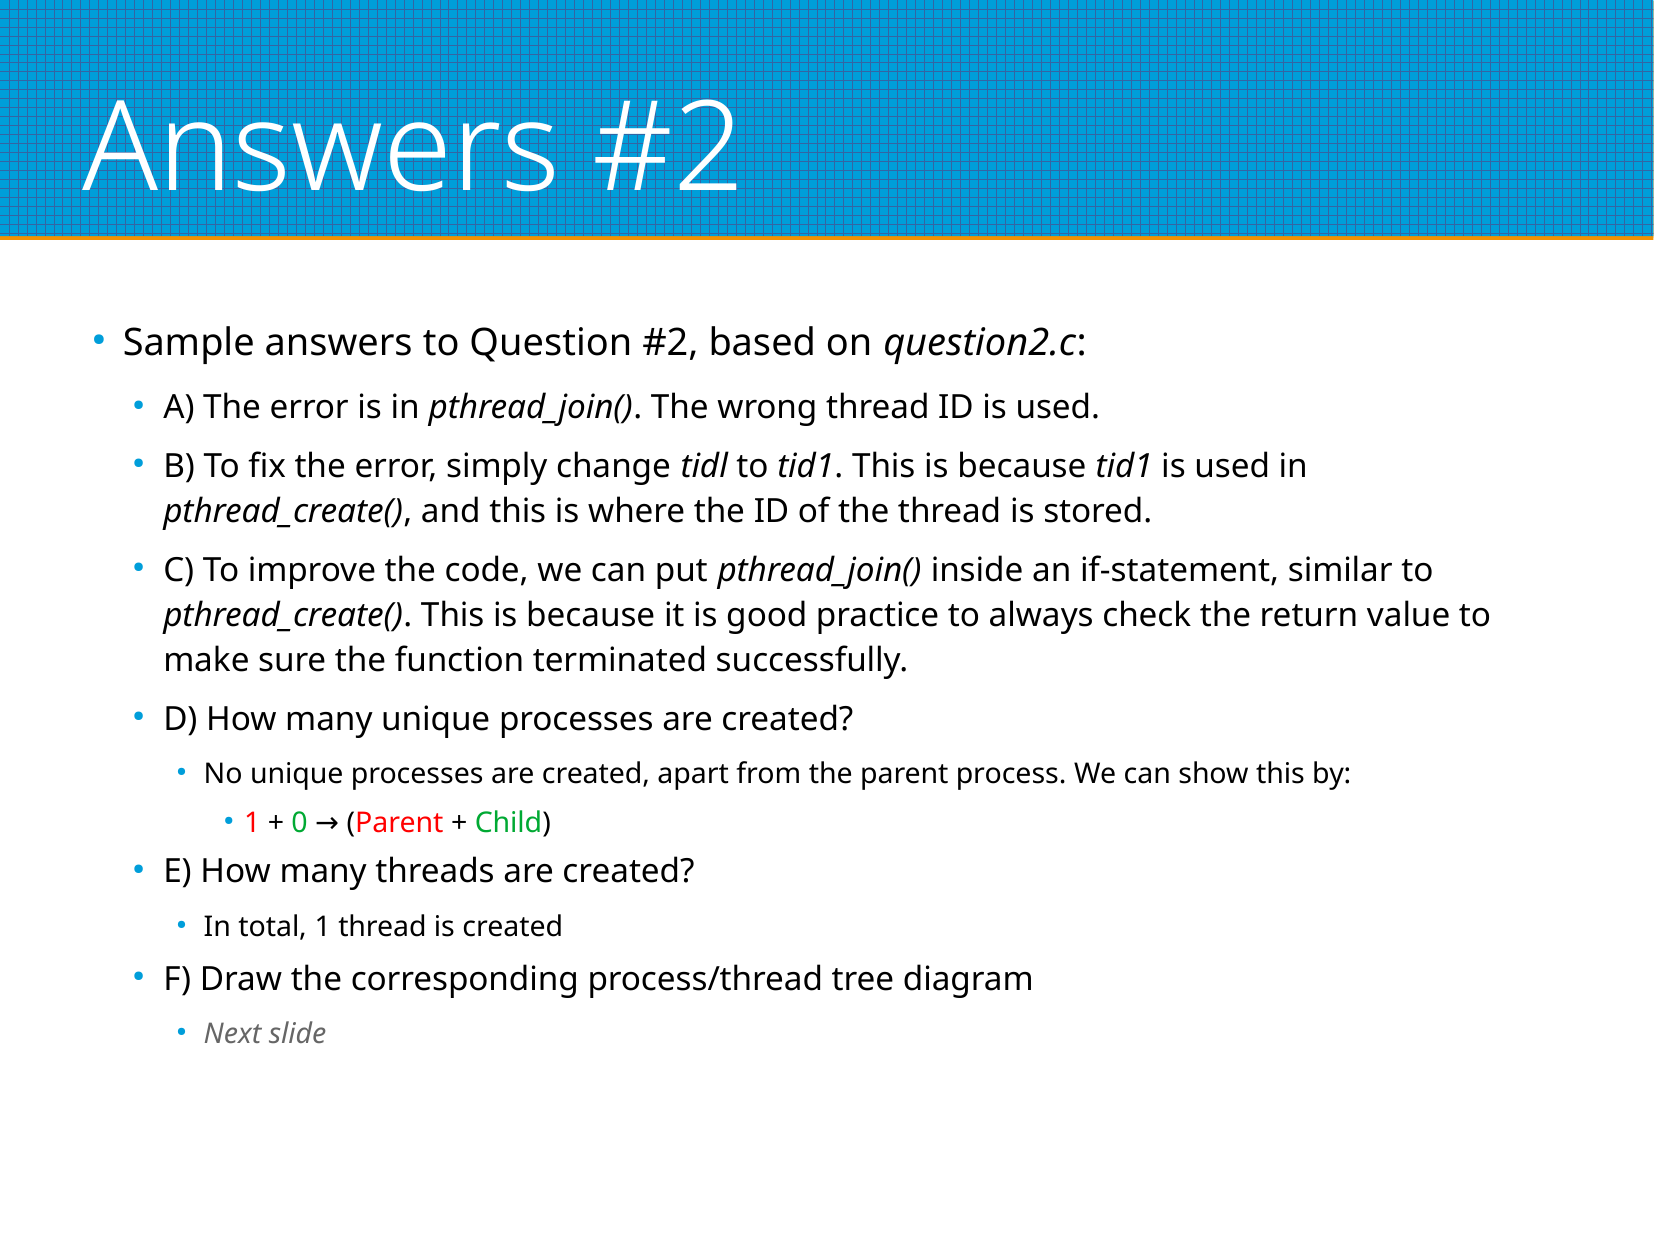

# Answers #2
Sample answers to Question #2, based on question2.c:
A) The error is in pthread_join(). The wrong thread ID is used.
B) To fix the error, simply change tidl to tid1. This is because tid1 is used in pthread_create(), and this is where the ID of the thread is stored.
C) To improve the code, we can put pthread_join() inside an if-statement, similar to pthread_create(). This is because it is good practice to always check the return value to make sure the function terminated successfully.
D) How many unique processes are created?
No unique processes are created, apart from the parent process. We can show this by:
1 + 0 → (Parent + Child)
E) How many threads are created?
In total, 1 thread is created
F) Draw the corresponding process/thread tree diagram
Next slide